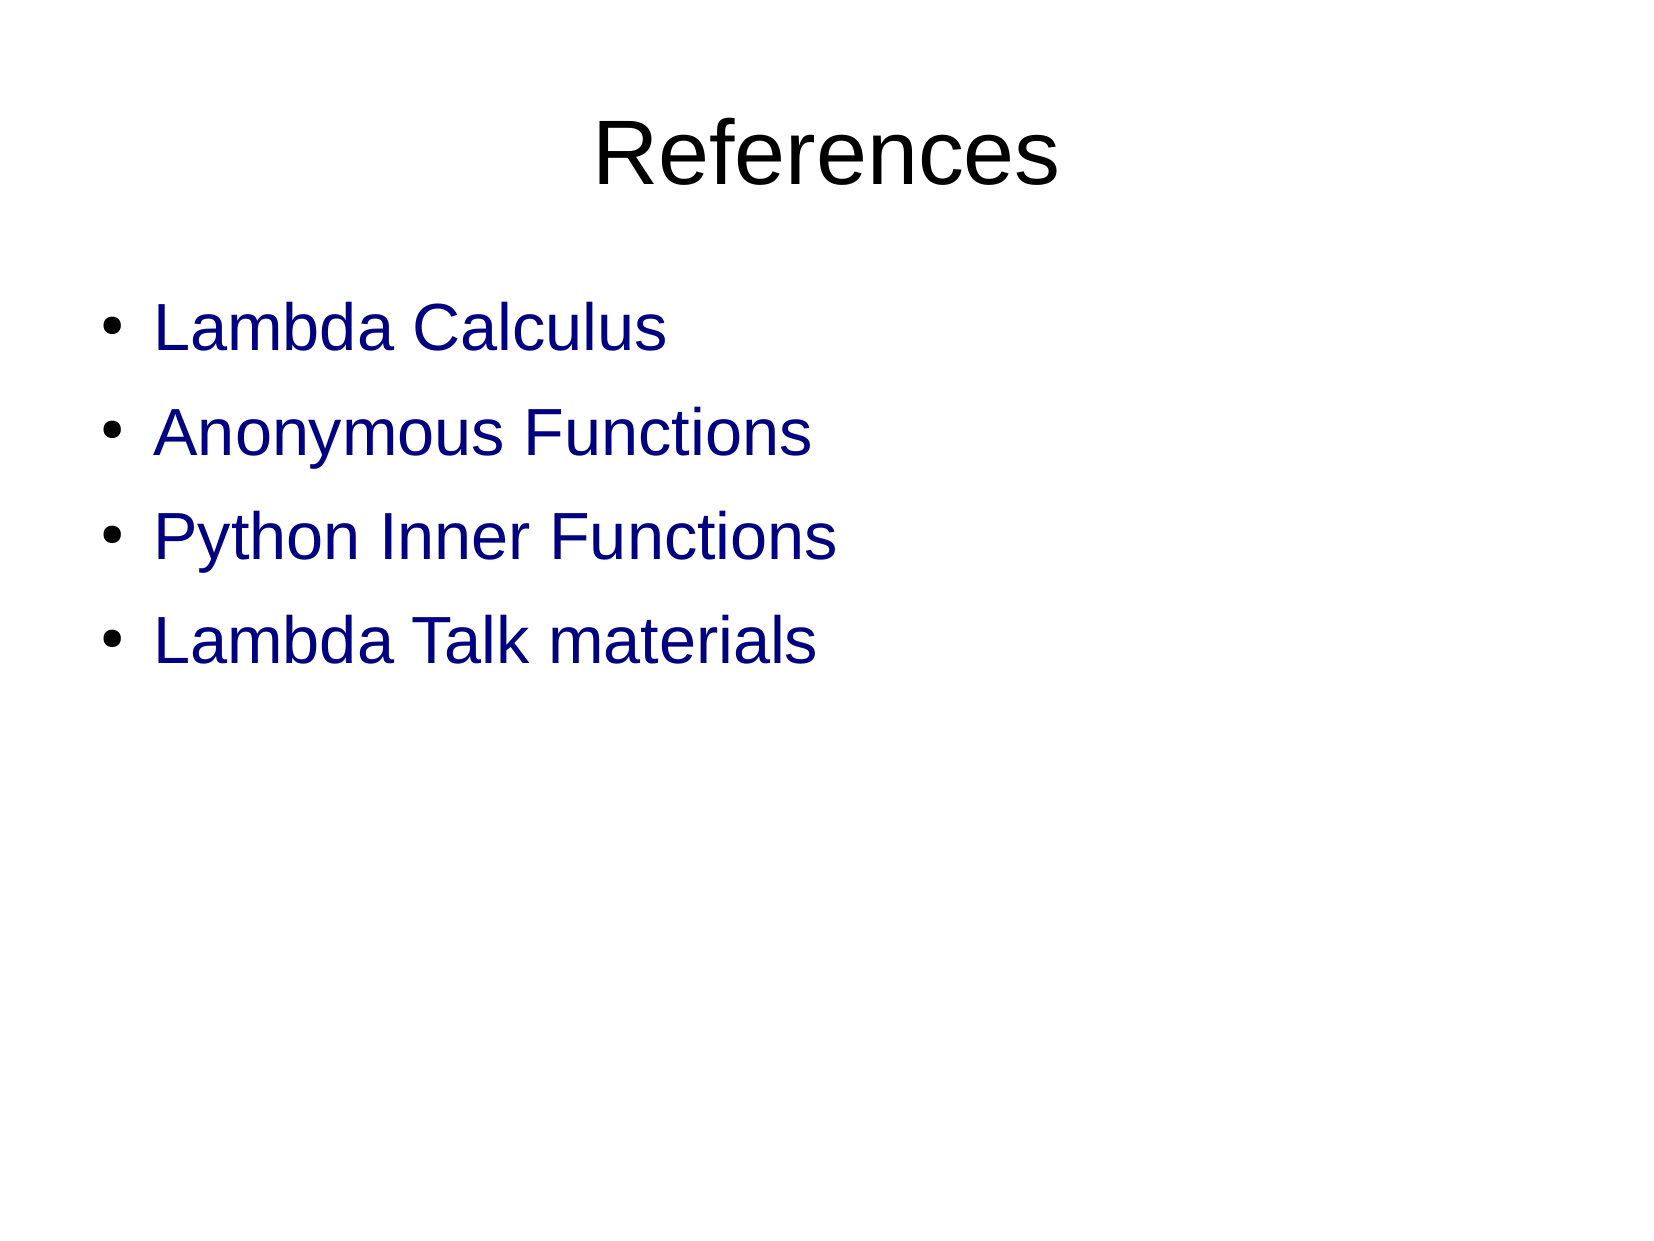

# References
Lambda Calculus
Anonymous Functions
Python Inner Functions
Lambda Talk materials